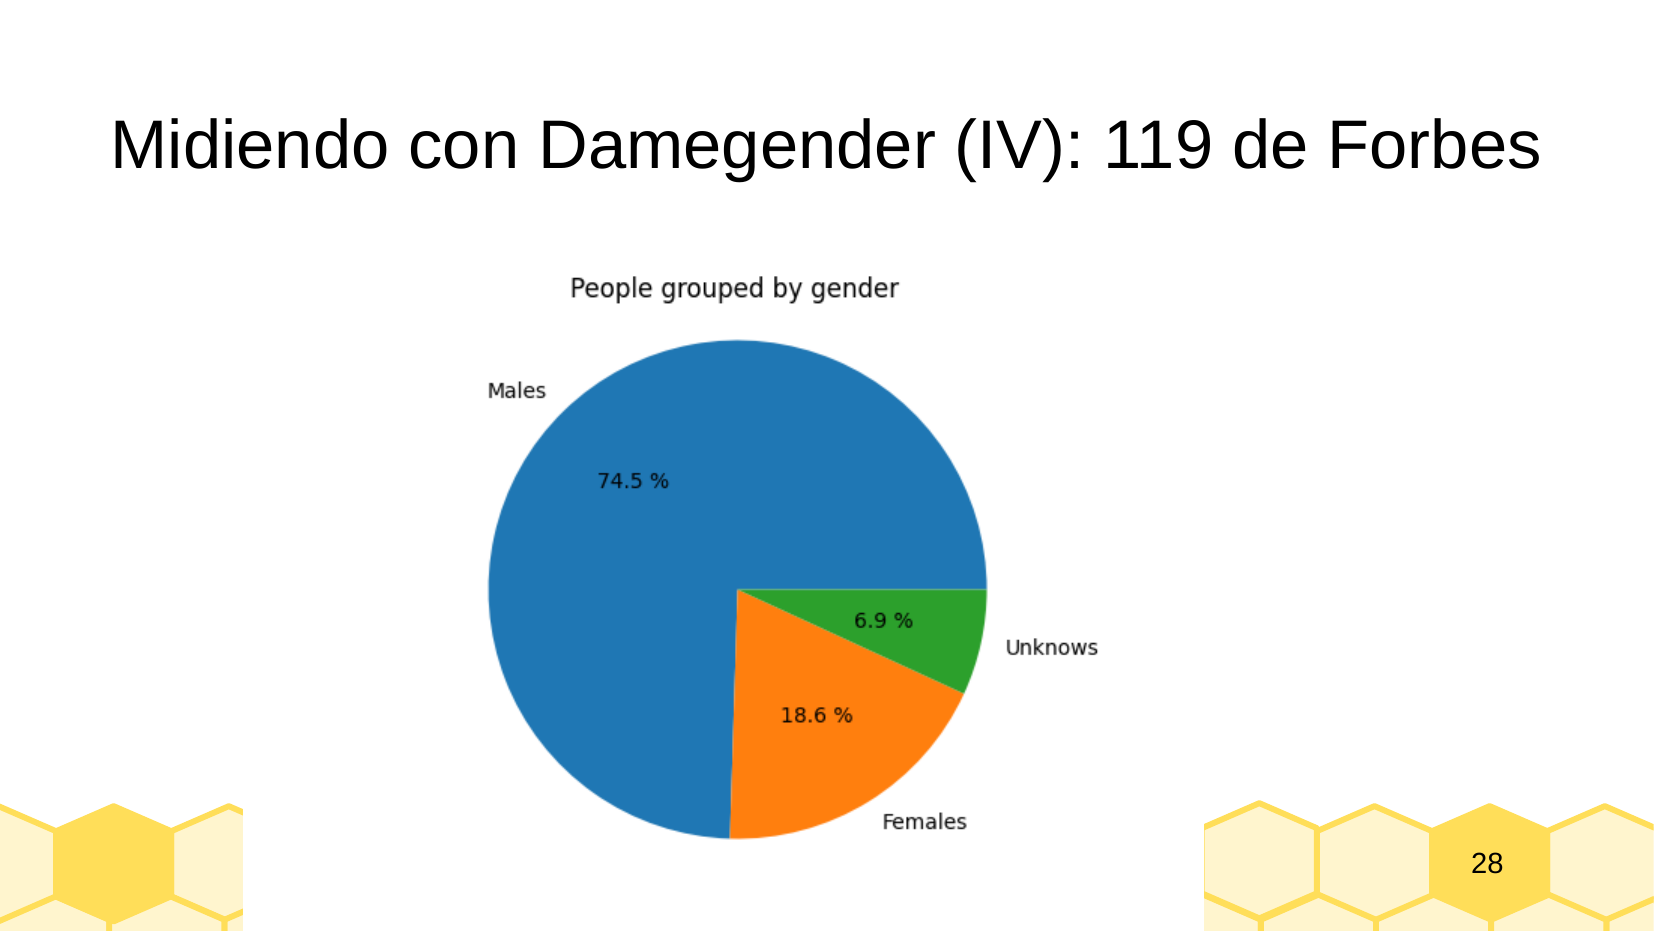

# Midiendo con Damegender (IV): 119 de Forbes